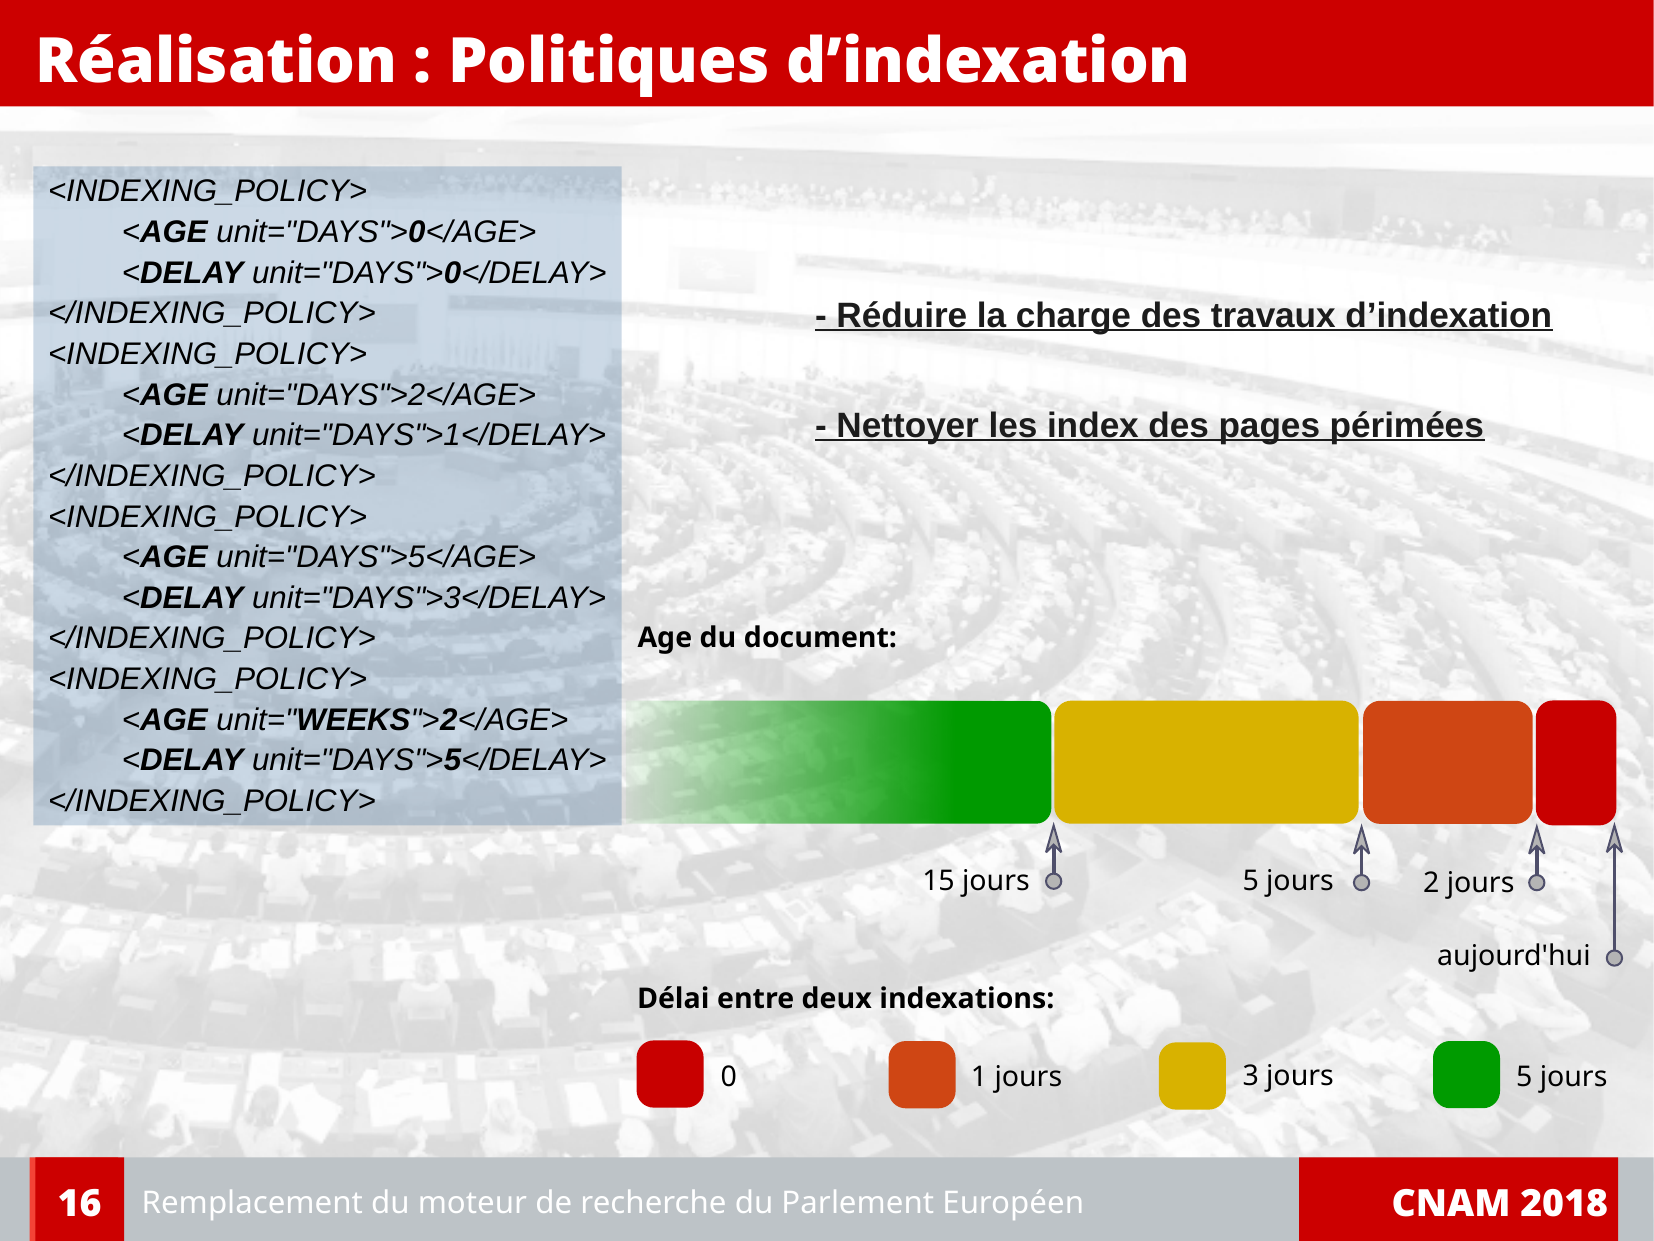

# Réalisation : Politiques d’indexation
<INDEXING_POLICY>
	<AGE unit="DAYS">0</AGE>
	<DELAY unit="DAYS">0</DELAY>
</INDEXING_POLICY>
<INDEXING_POLICY>
	<AGE unit="DAYS">2</AGE>
	<DELAY unit="DAYS">1</DELAY>
</INDEXING_POLICY>
<INDEXING_POLICY>
	<AGE unit="DAYS">5</AGE>
	<DELAY unit="DAYS">3</DELAY>
</INDEXING_POLICY>
<INDEXING_POLICY>
	<AGE unit="WEEKS">2</AGE>
	<DELAY unit="DAYS">5</DELAY>
</INDEXING_POLICY>
- Réduire la charge des travaux d’indexation
- Nettoyer les index des pages périmées
16
Remplacement du moteur de recherche du Parlement Européen